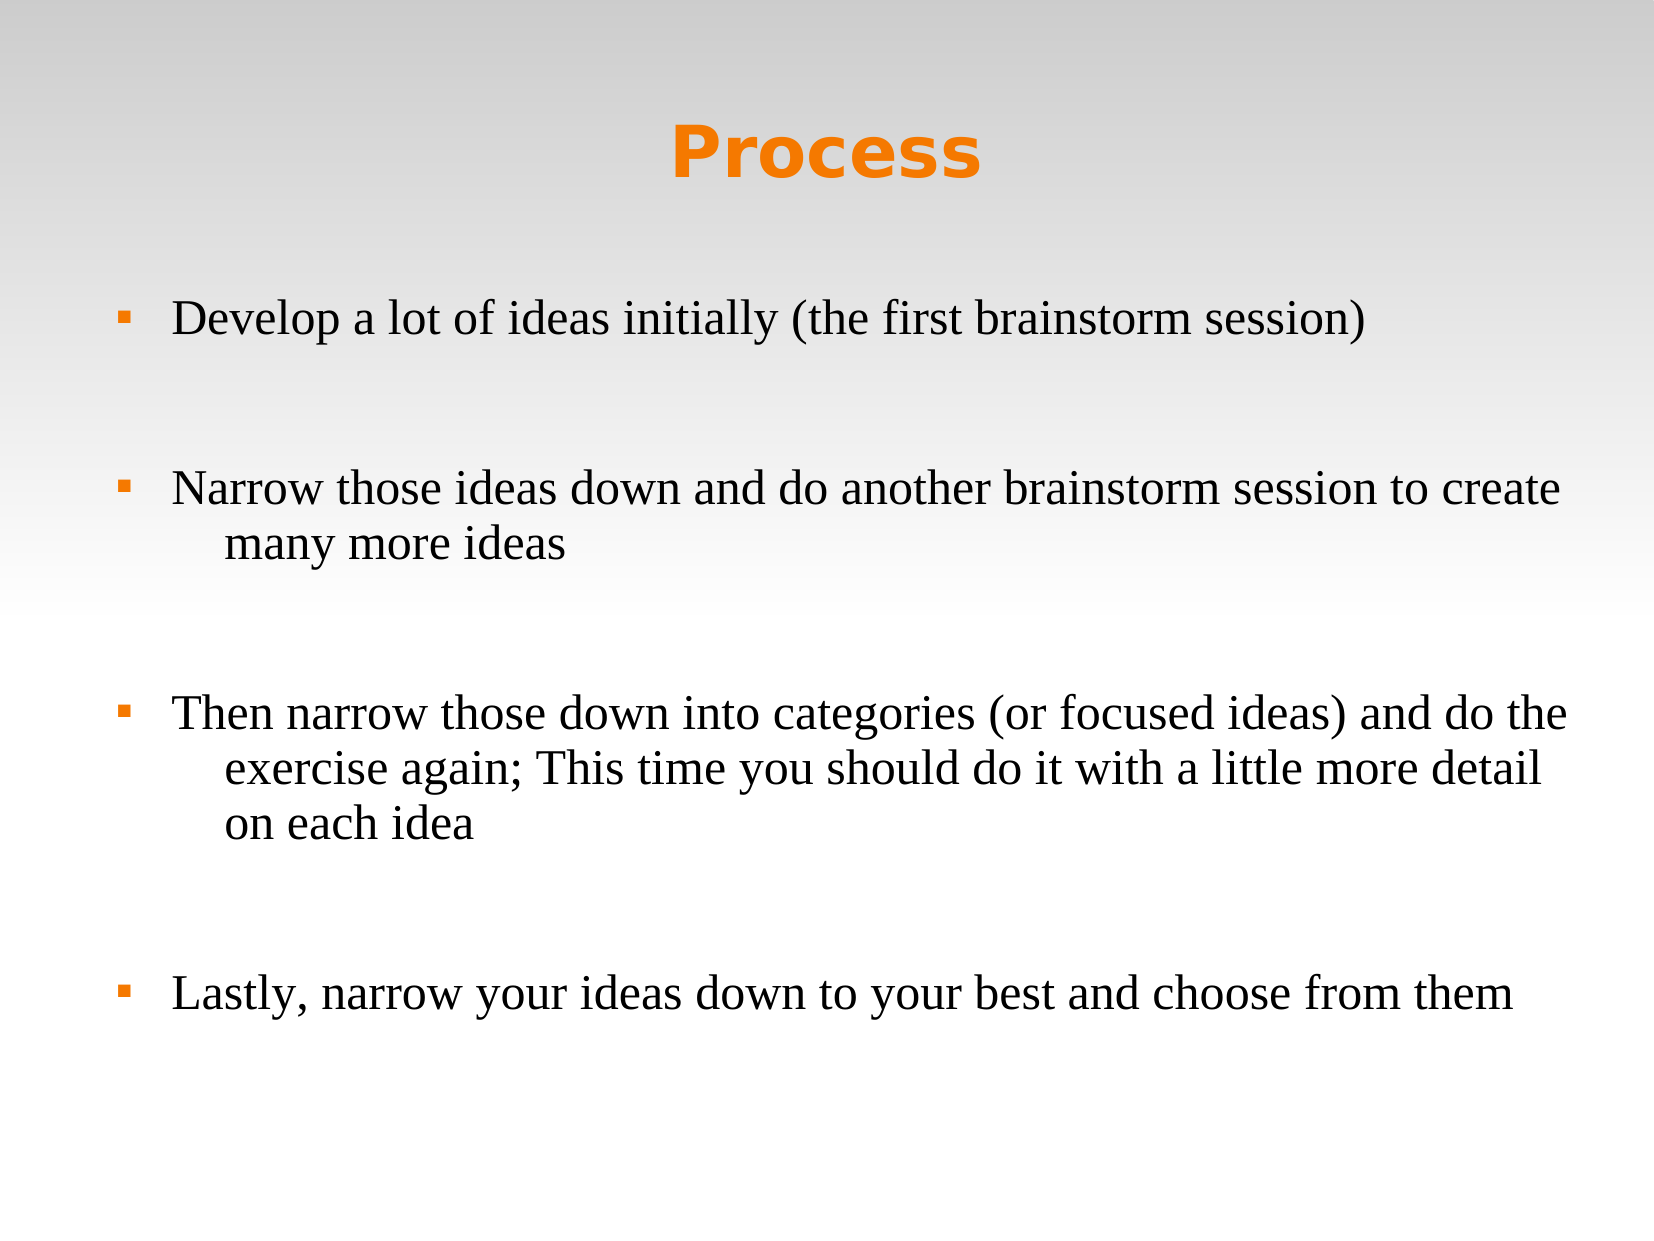

# Process
Develop a lot of ideas initially (the first brainstorm session)
Narrow those ideas down and do another brainstorm session to create many more ideas
Then narrow those down into categories (or focused ideas) and do the exercise again; This time you should do it with a little more detail on each idea
Lastly, narrow your ideas down to your best and choose from them